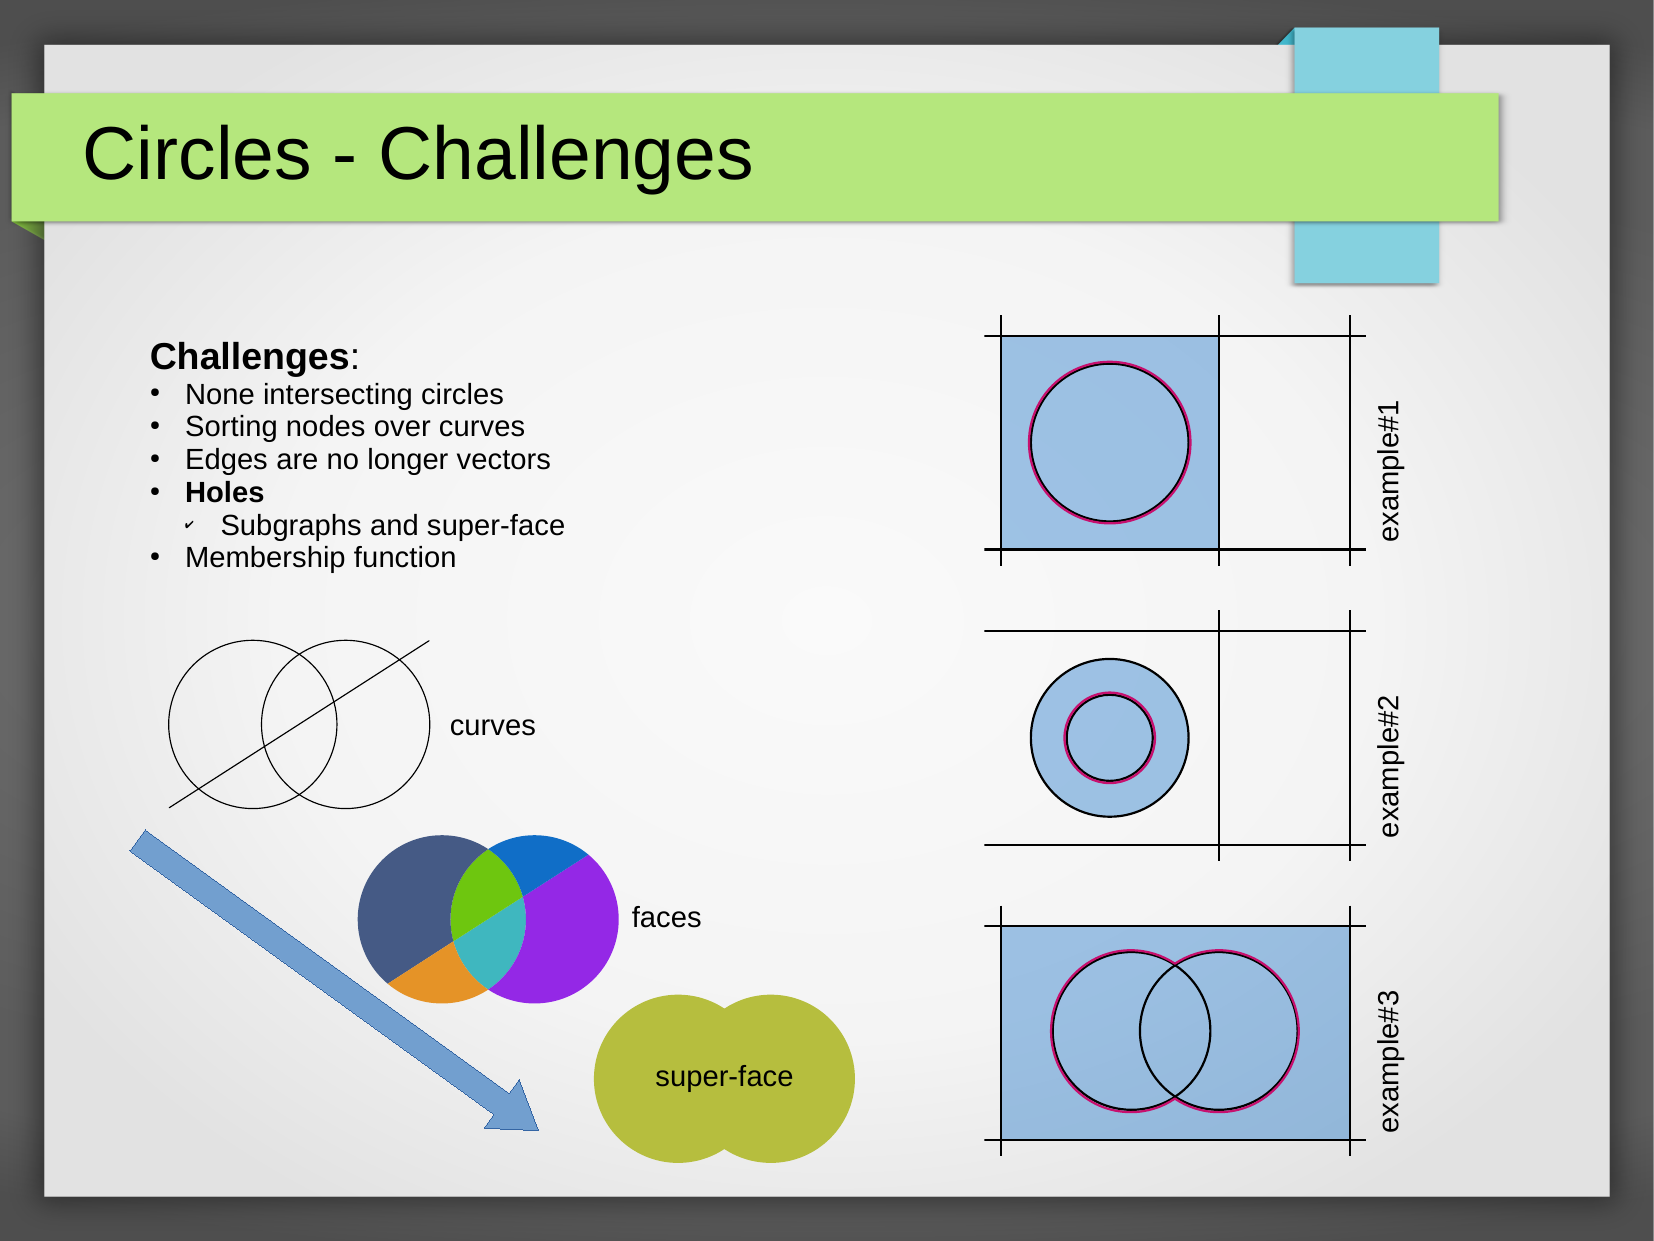

# Circles - Challenges
Challenges:
None intersecting circles
Sorting nodes over curves
Edges are no longer vectors
Holes
Subgraphs and super-face
Membership function
example#1
curves
example#2
faces
example#3
super-face